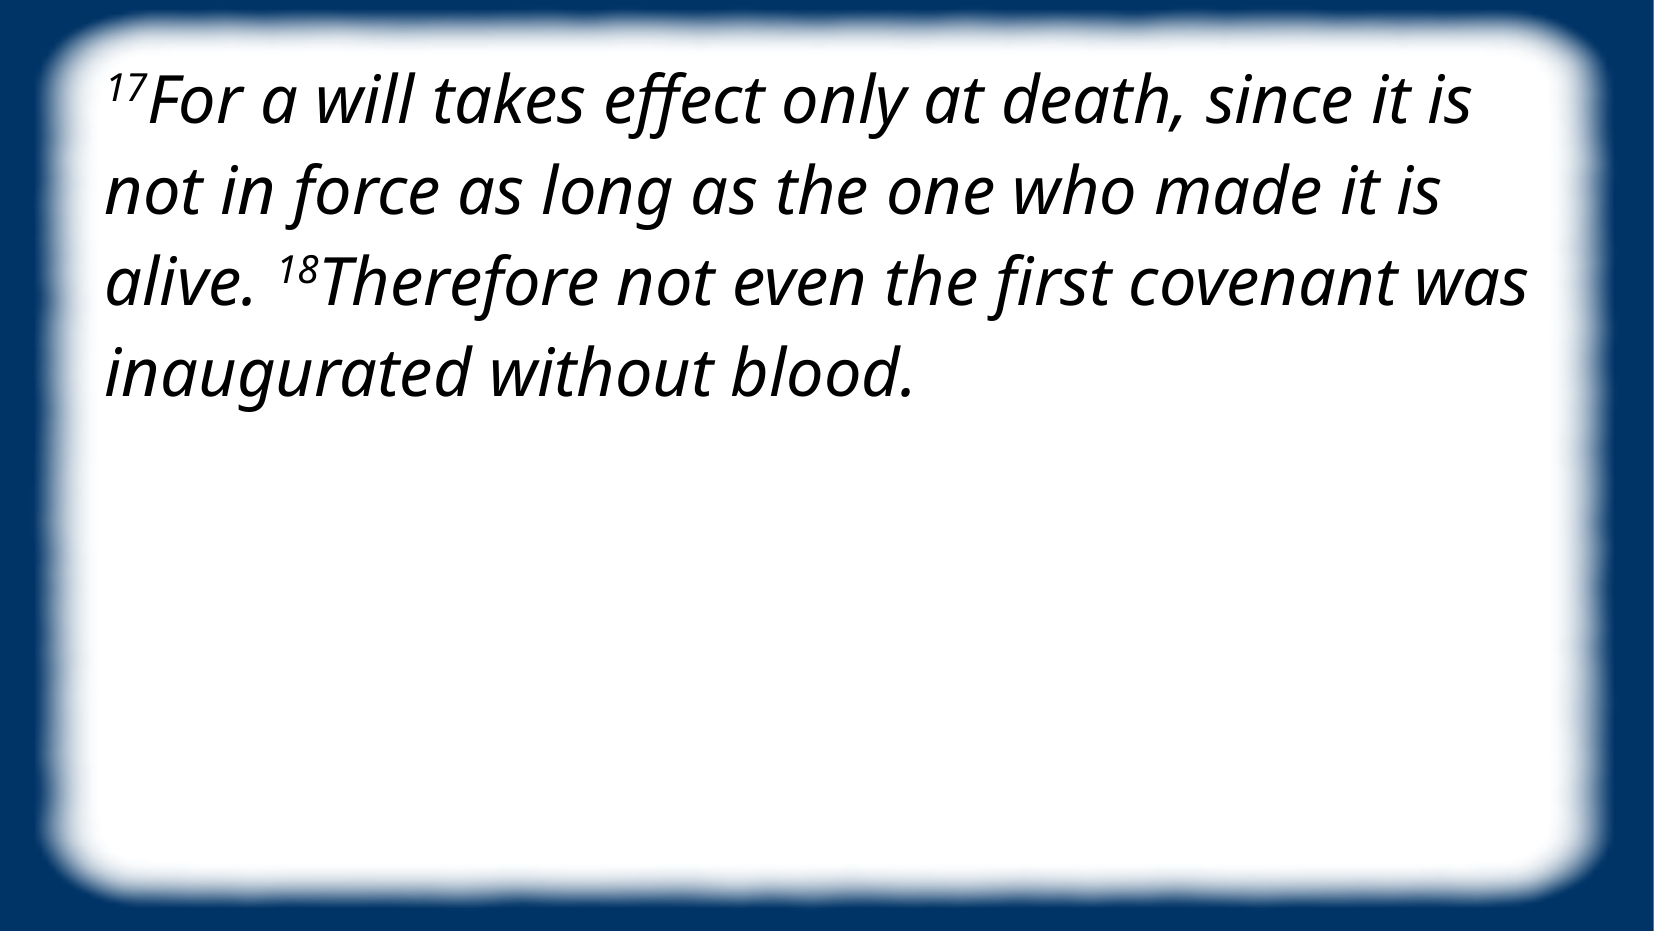

17For a will takes effect only at death, since it is not in force as long as the one who made it is alive. 18Therefore not even the first covenant was inaugurated without blood.